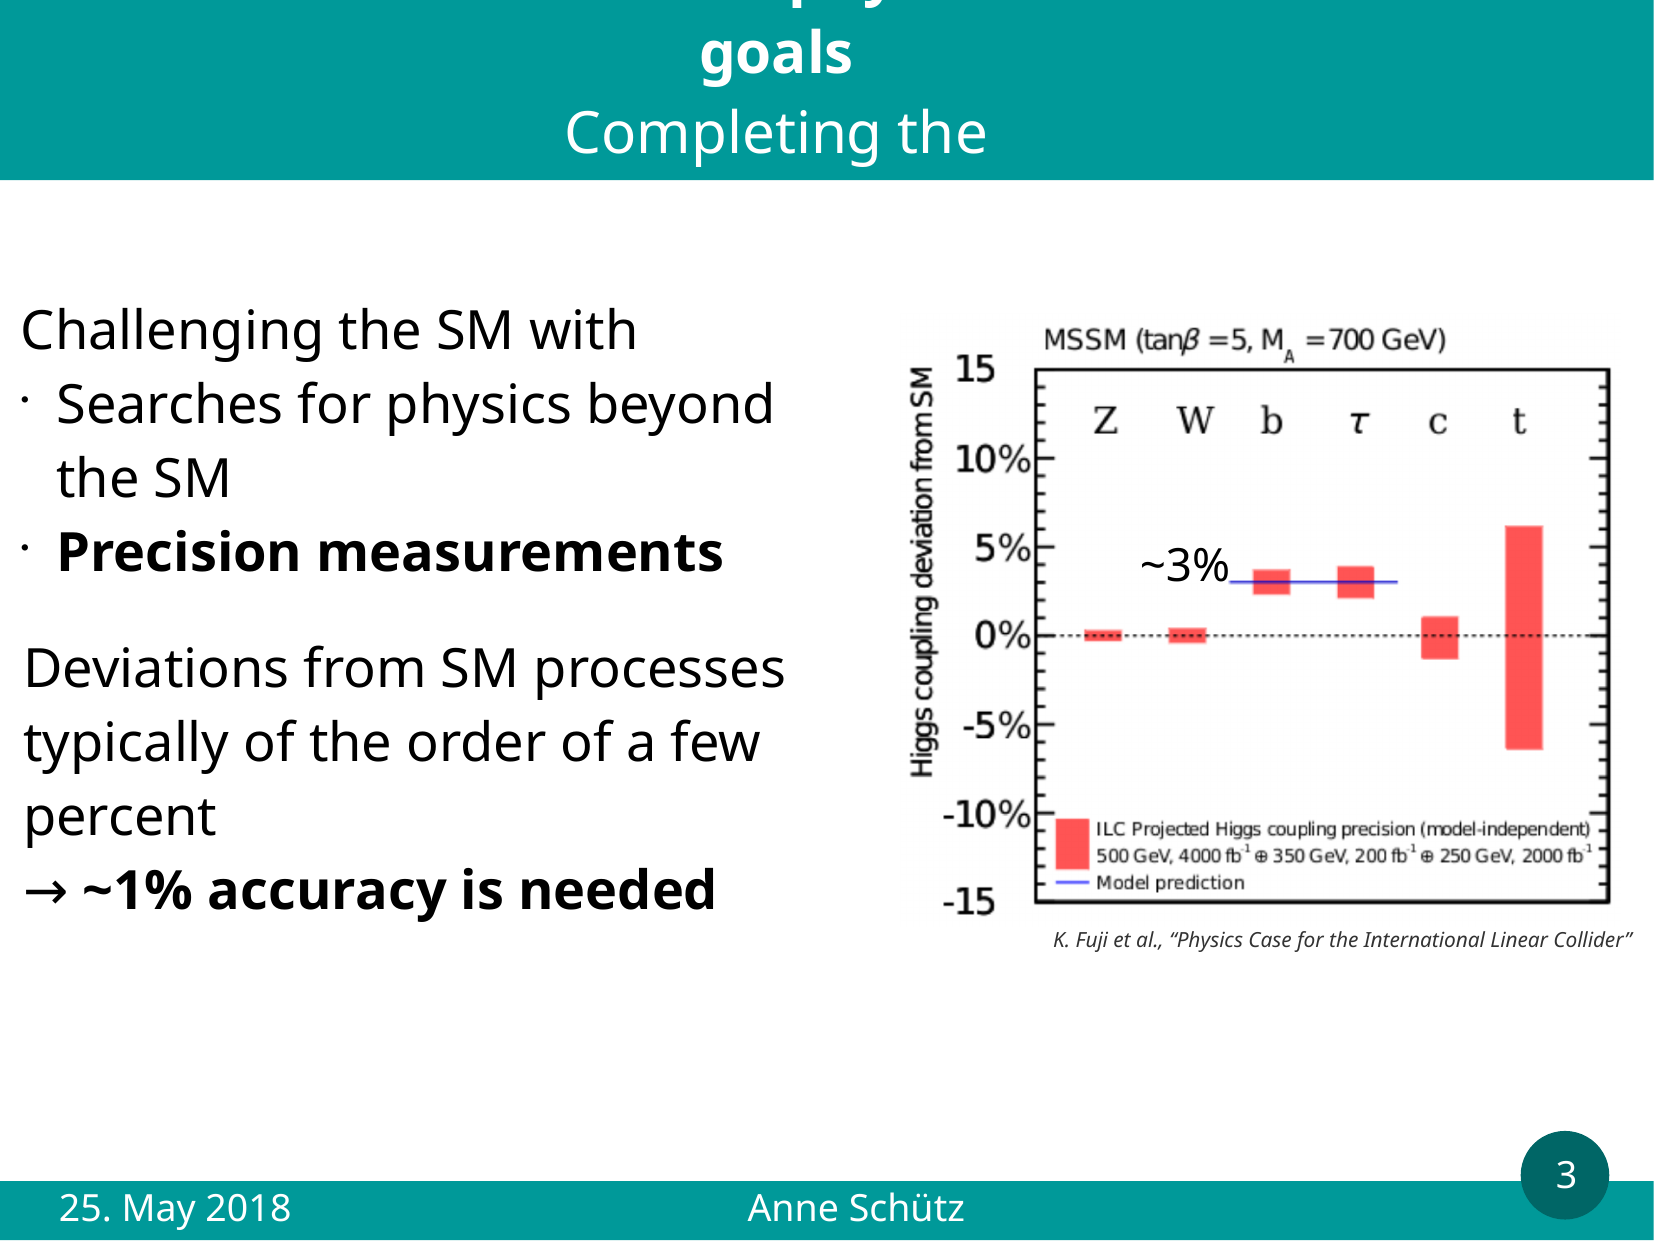

# Particle physics goals Completing the picture
Challenging the SM with
Searches for physics beyond the SM
Precision measurements
~3%
K. Fuji et al., “Physics Case for the International Linear Collider”
Deviations from SM processes typically of the order of a few percent
→ ~1% accuracy is needed